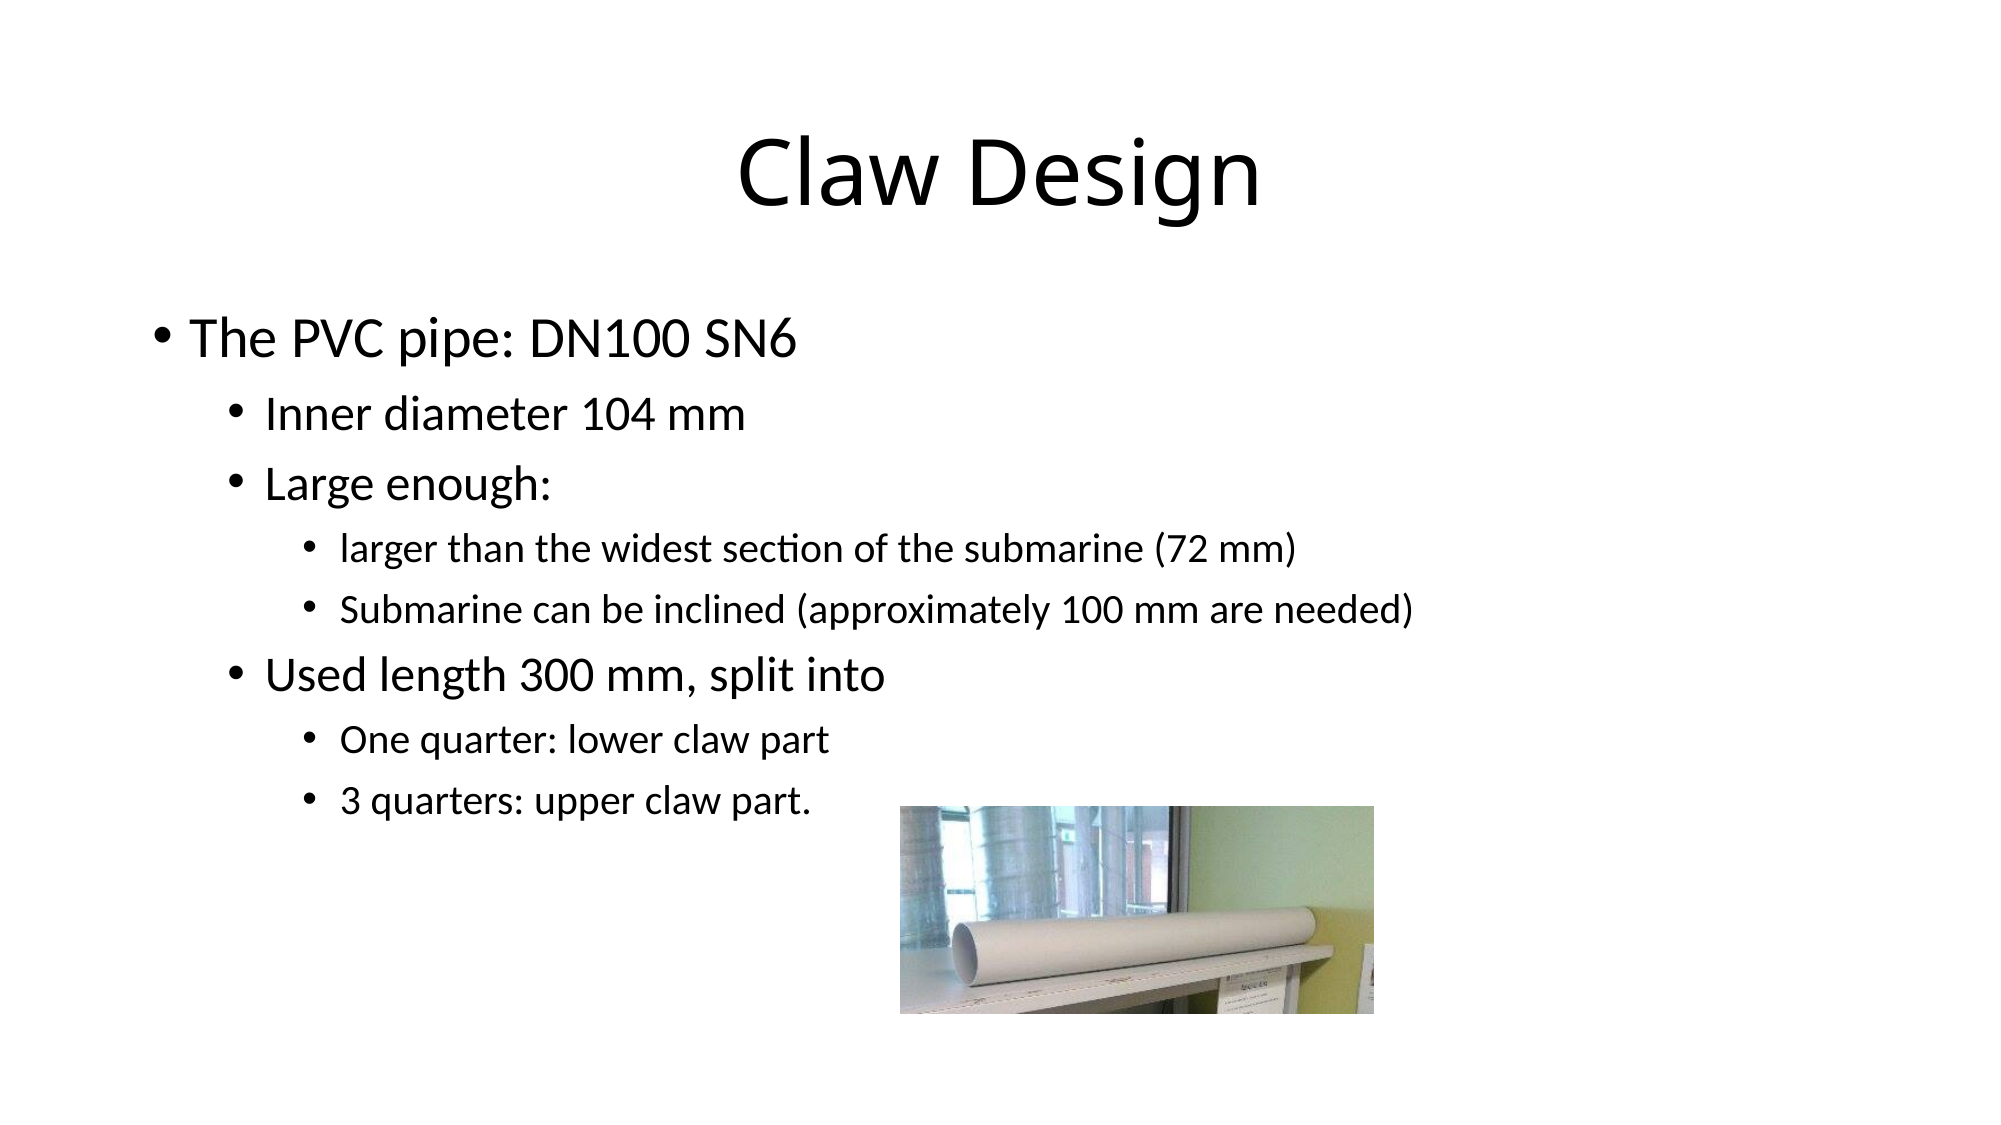

# Claw Design
The PVC pipe: DN100 SN6
Inner diameter 104 mm
Large enough:
larger than the widest section of the submarine (72 mm)
Submarine can be inclined (approximately 100 mm are needed)
Used length 300 mm, split into
One quarter: lower claw part
3 quarters: upper claw part.